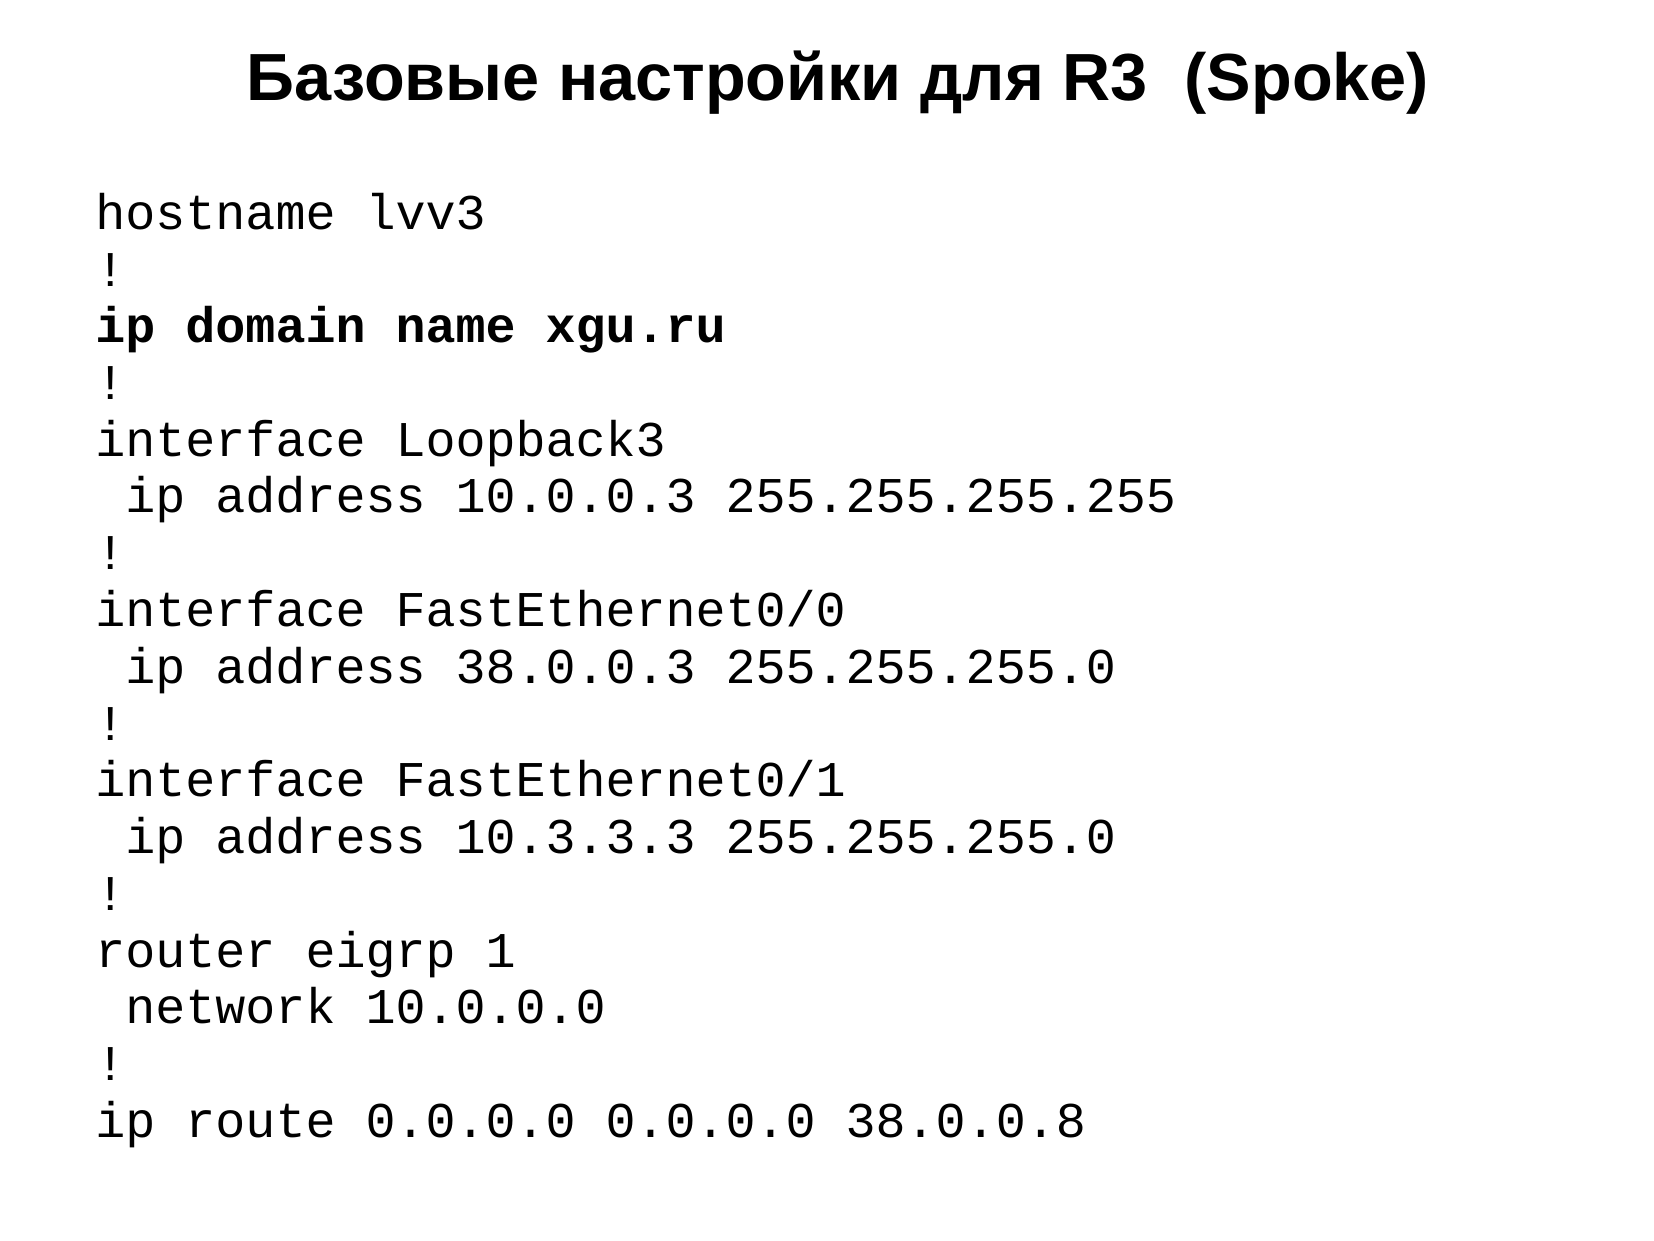

Базовые настройки для R3 (Spoke)
# hostname lvv3
!
ip domain name xgu.ru
!
interface Loopback3
 ip address 10.0.0.3 255.255.255.255
!
interface FastEthernet0/0
 ip address 38.0.0.3 255.255.255.0
!
interface FastEthernet0/1
 ip address 10.3.3.3 255.255.255.0
!
router eigrp 1
 network 10.0.0.0
!
ip route 0.0.0.0 0.0.0.0 38.0.0.8